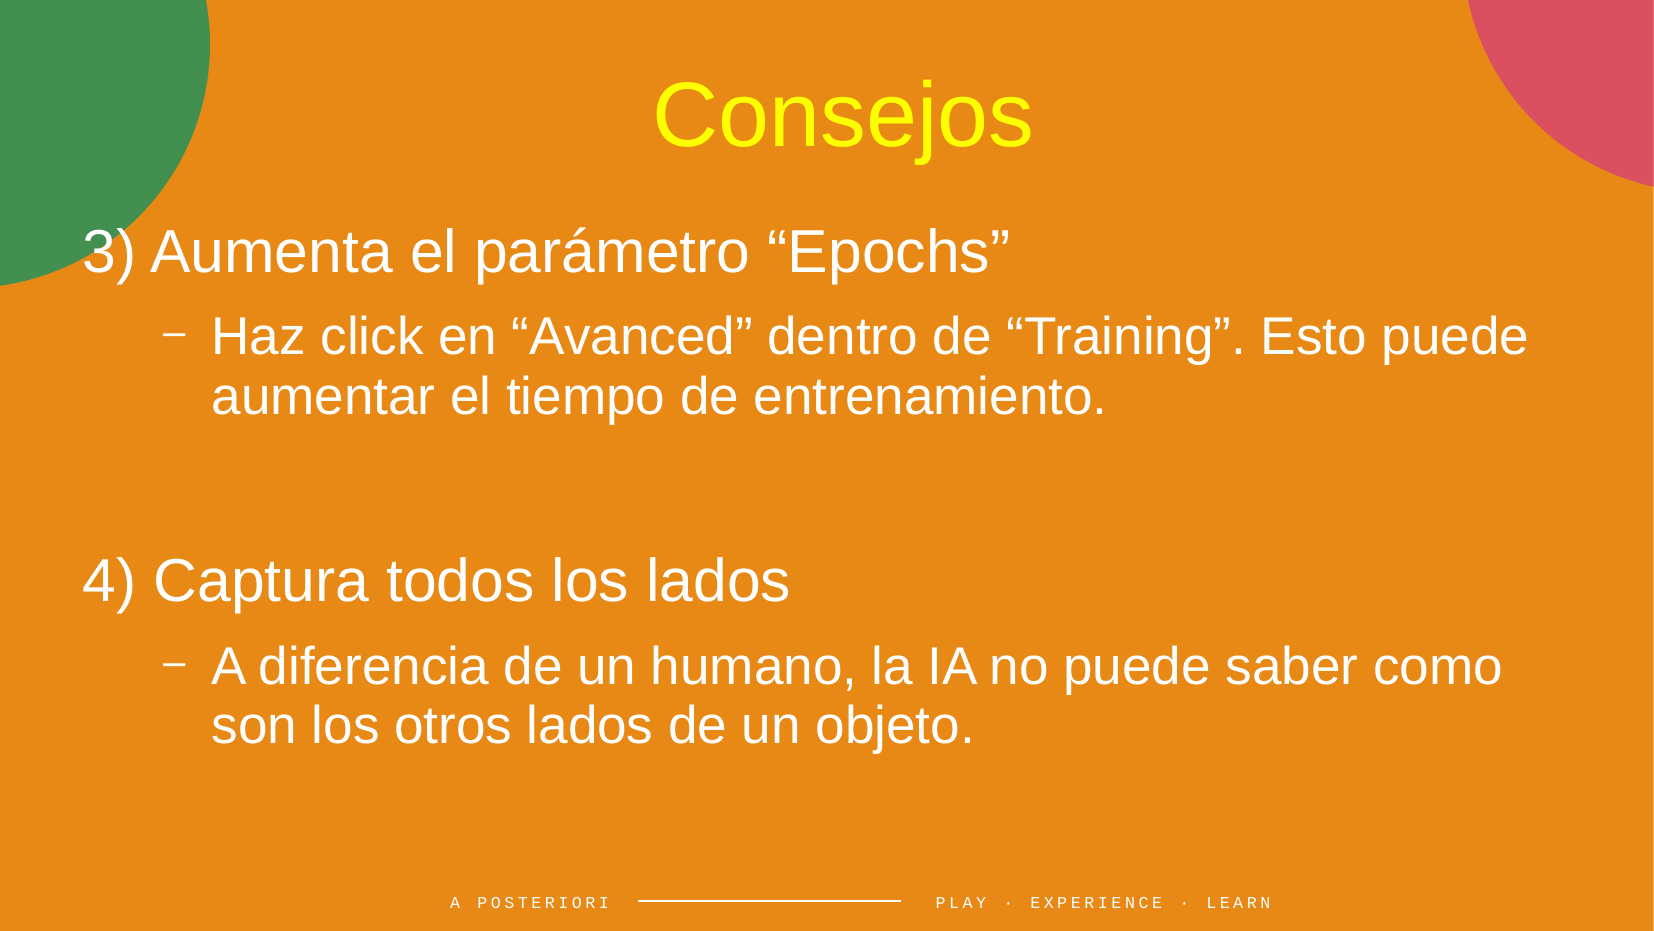

# Consejos
3) Aumenta el parámetro “Epochs”
Haz click en “Avanced” dentro de “Training”. Esto puede aumentar el tiempo de entrenamiento.
4) Captura todos los lados
A diferencia de un humano, la IA no puede saber como son los otros lados de un objeto.